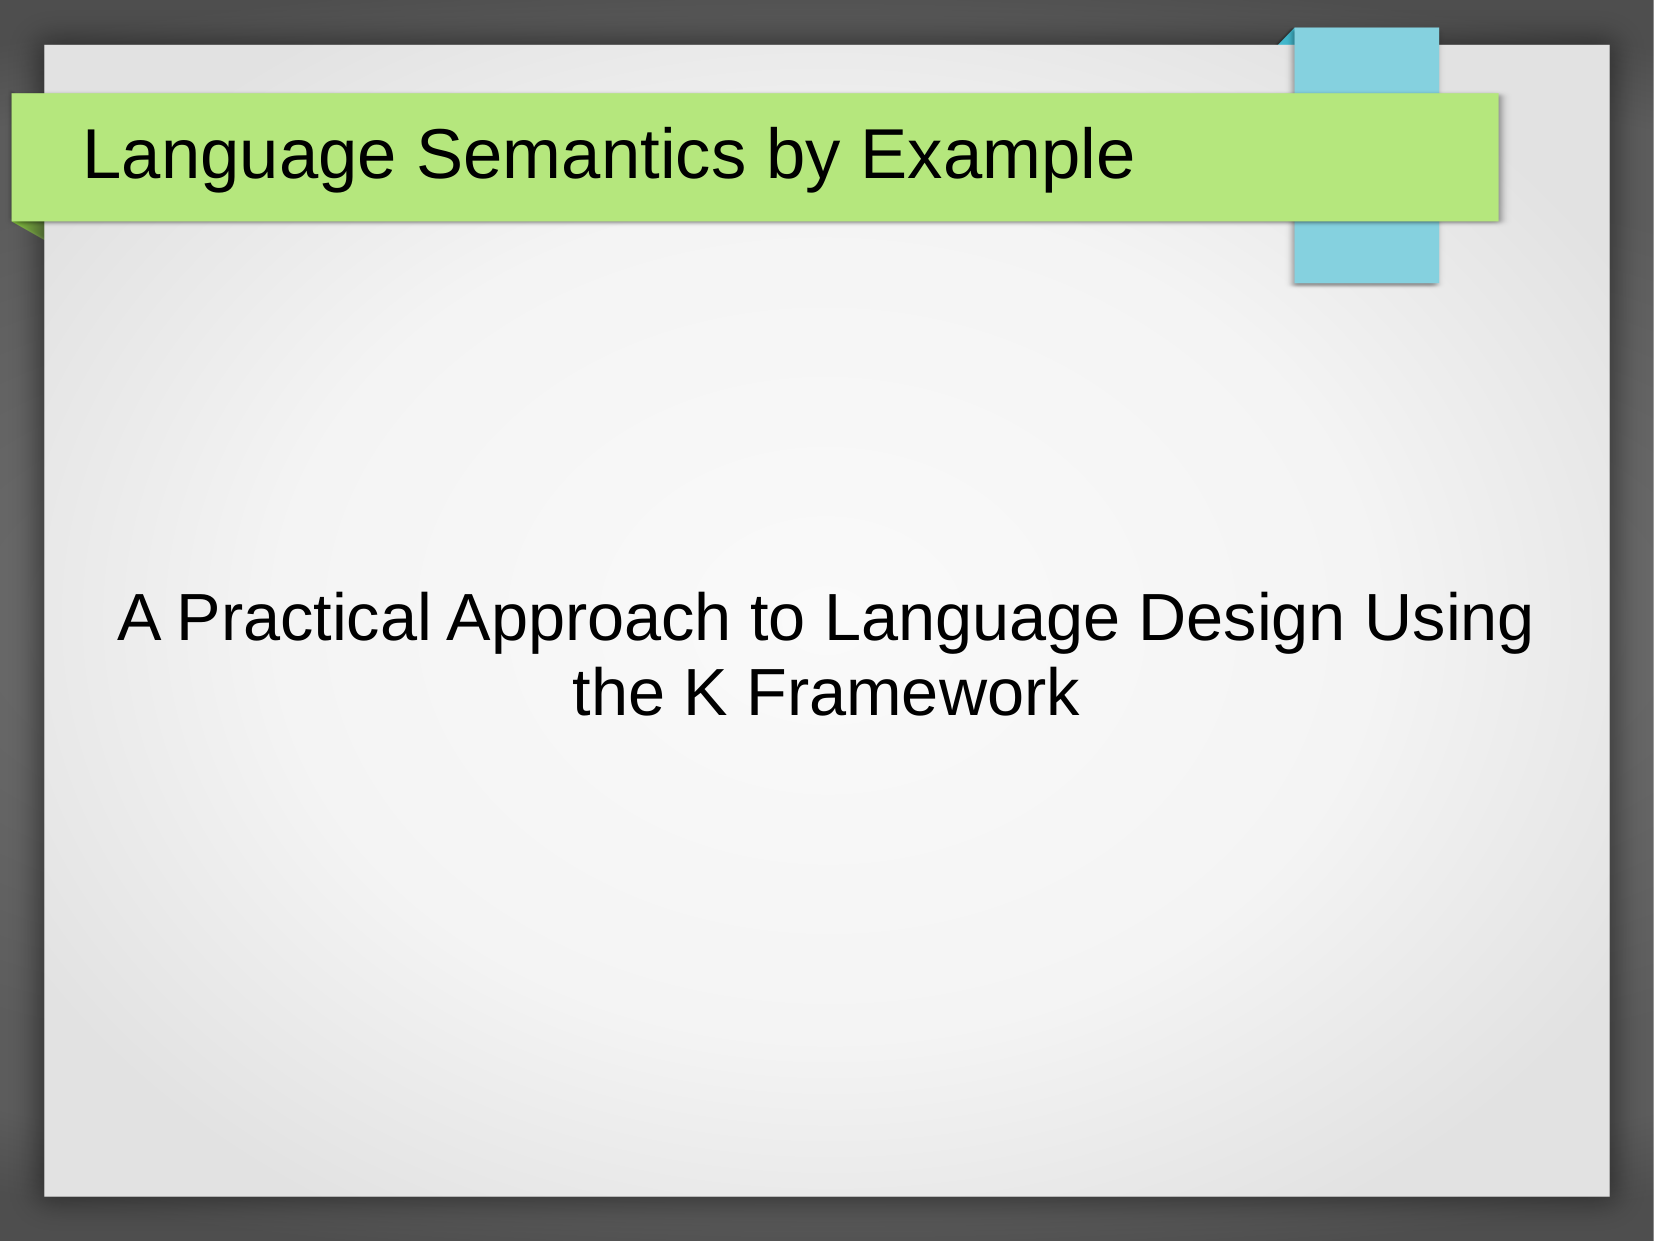

# Language Semantics by Example
A Practical Approach to Language Design Using the K Framework